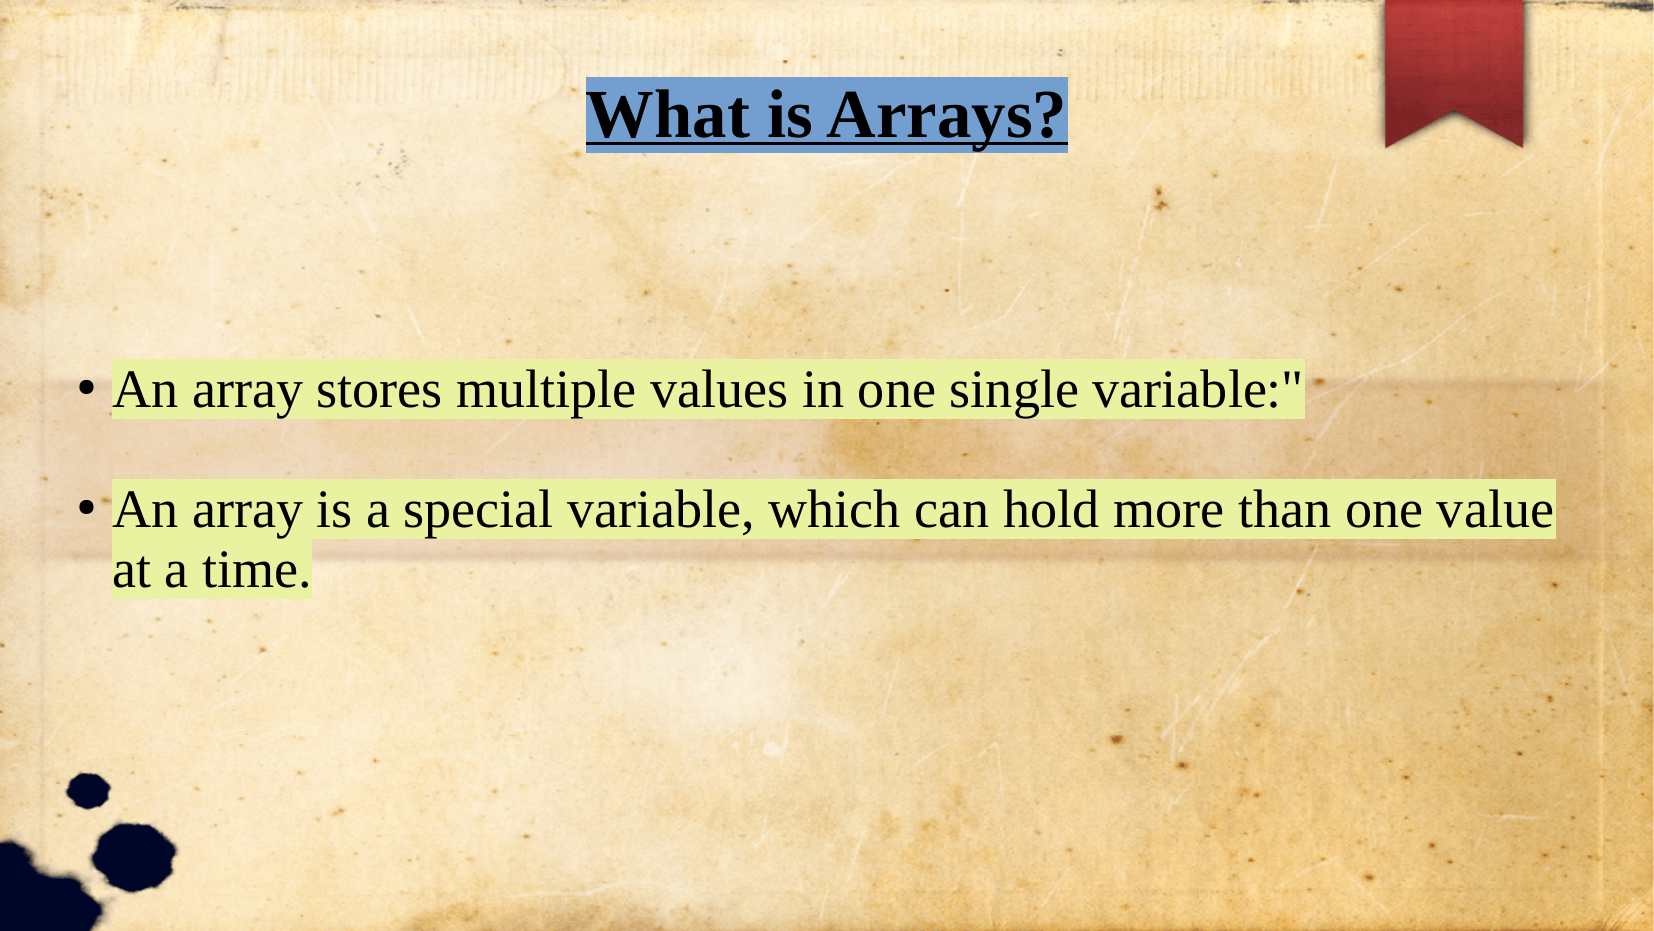

# What is Arrays?
An array stores multiple values in one single variable:"
An array is a special variable, which can hold more than one value at a time.